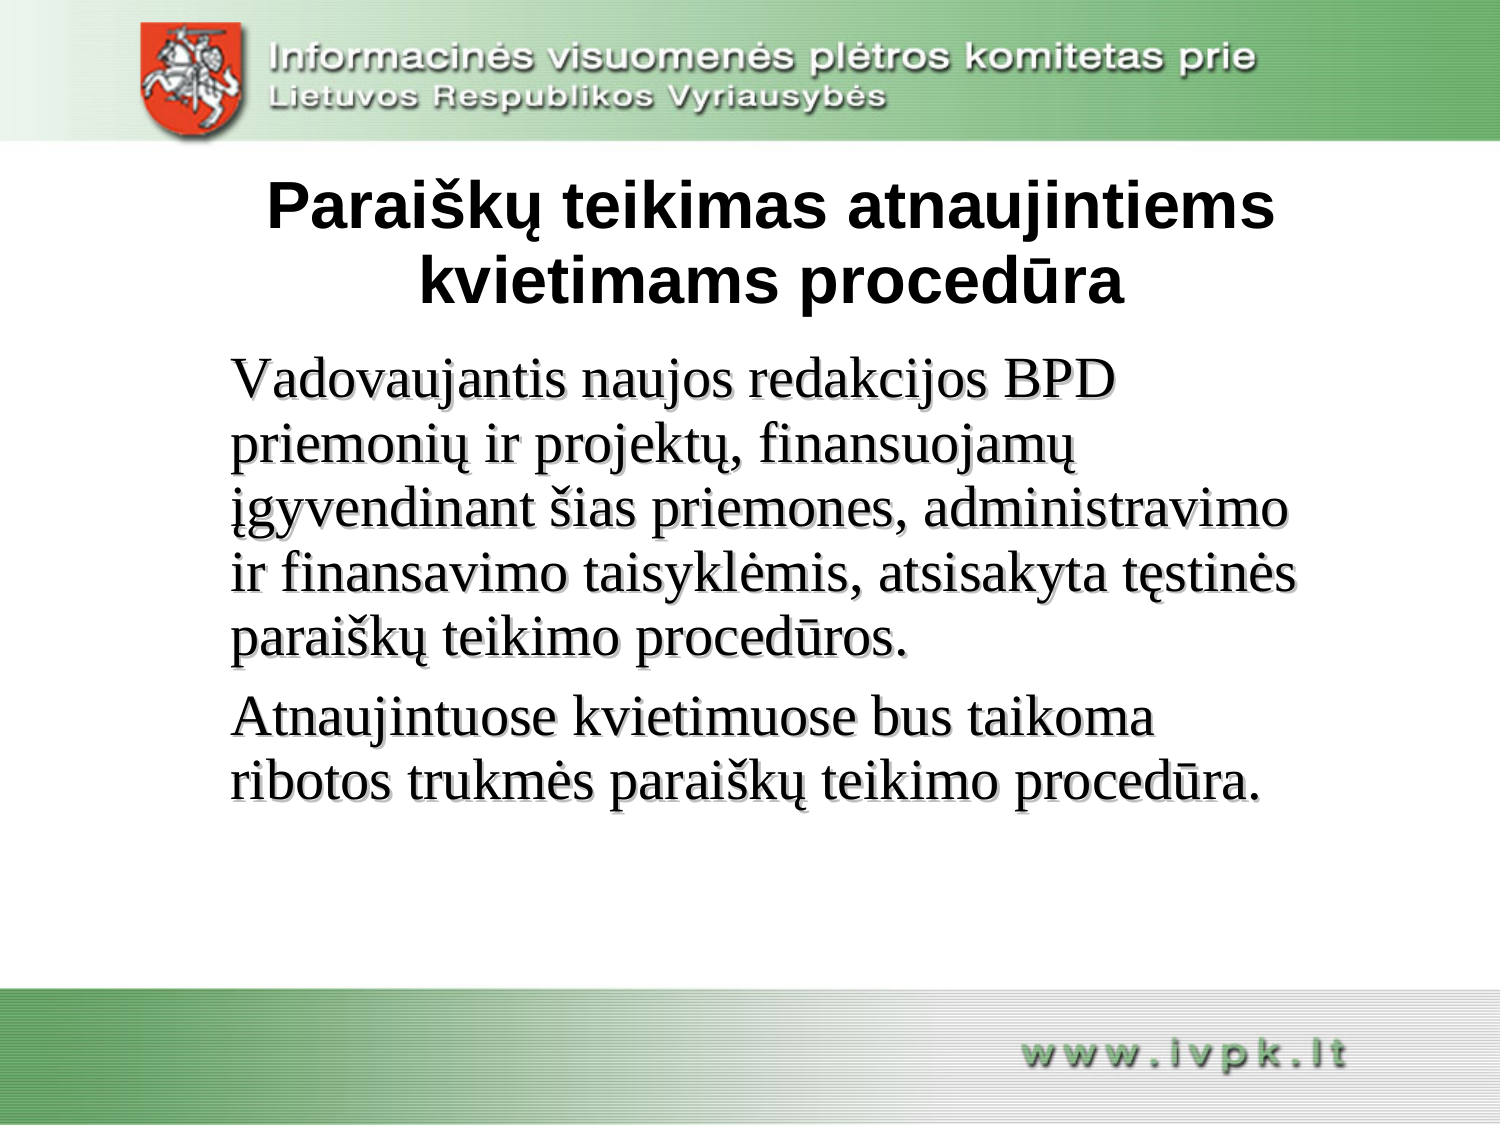

# Paraiškų teikimas atnaujintiems kvietimams procedūra
	Vadovaujantis naujos redakcijos BPD priemonių ir projektų, finansuojamų įgyvendinant šias priemones, administravimo ir finansavimo taisyklėmis, atsisakyta tęstinės paraiškų teikimo procedūros.
	Atnaujintuose kvietimuose bus taikoma ribotos trukmės paraiškų teikimo procedūra.